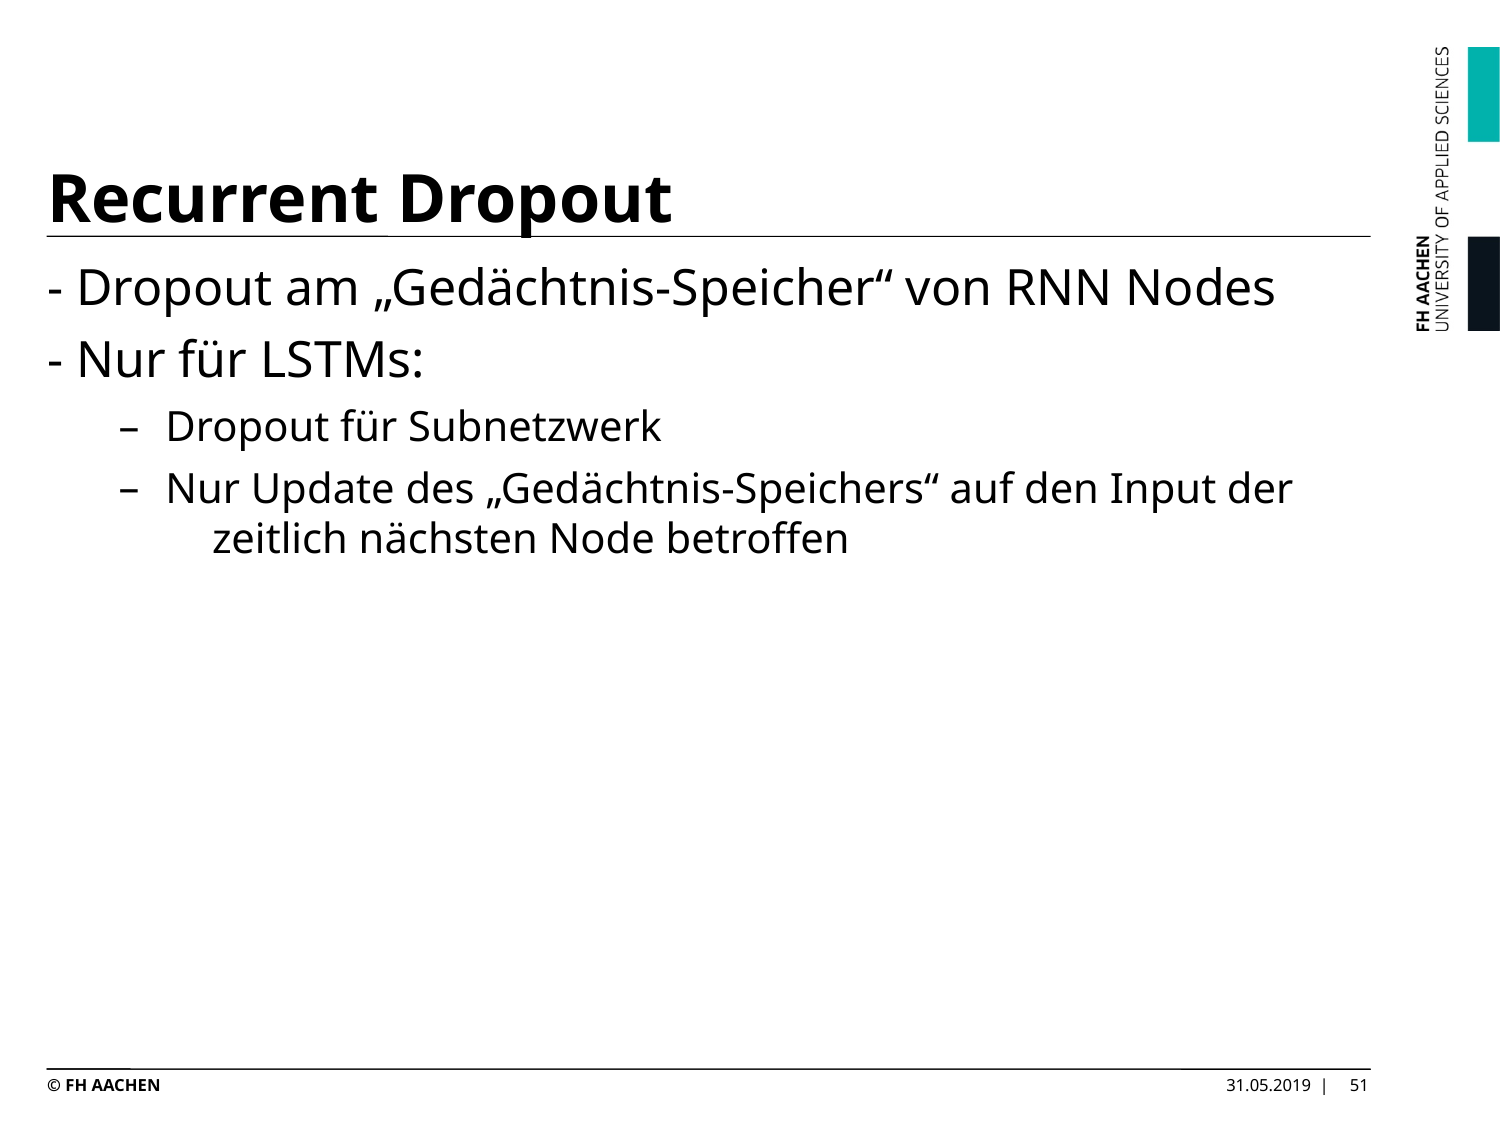

# Recurrent Dropout
- Dropout am „Gedächtnis-Speicher“ von RNN Nodes
- Nur für LSTMs:
Dropout für Subnetzwerk
Nur Update des „Gedächtnis-Speichers“ auf den Input der zeitlich nächsten Node betroffen
31.05.2019
51